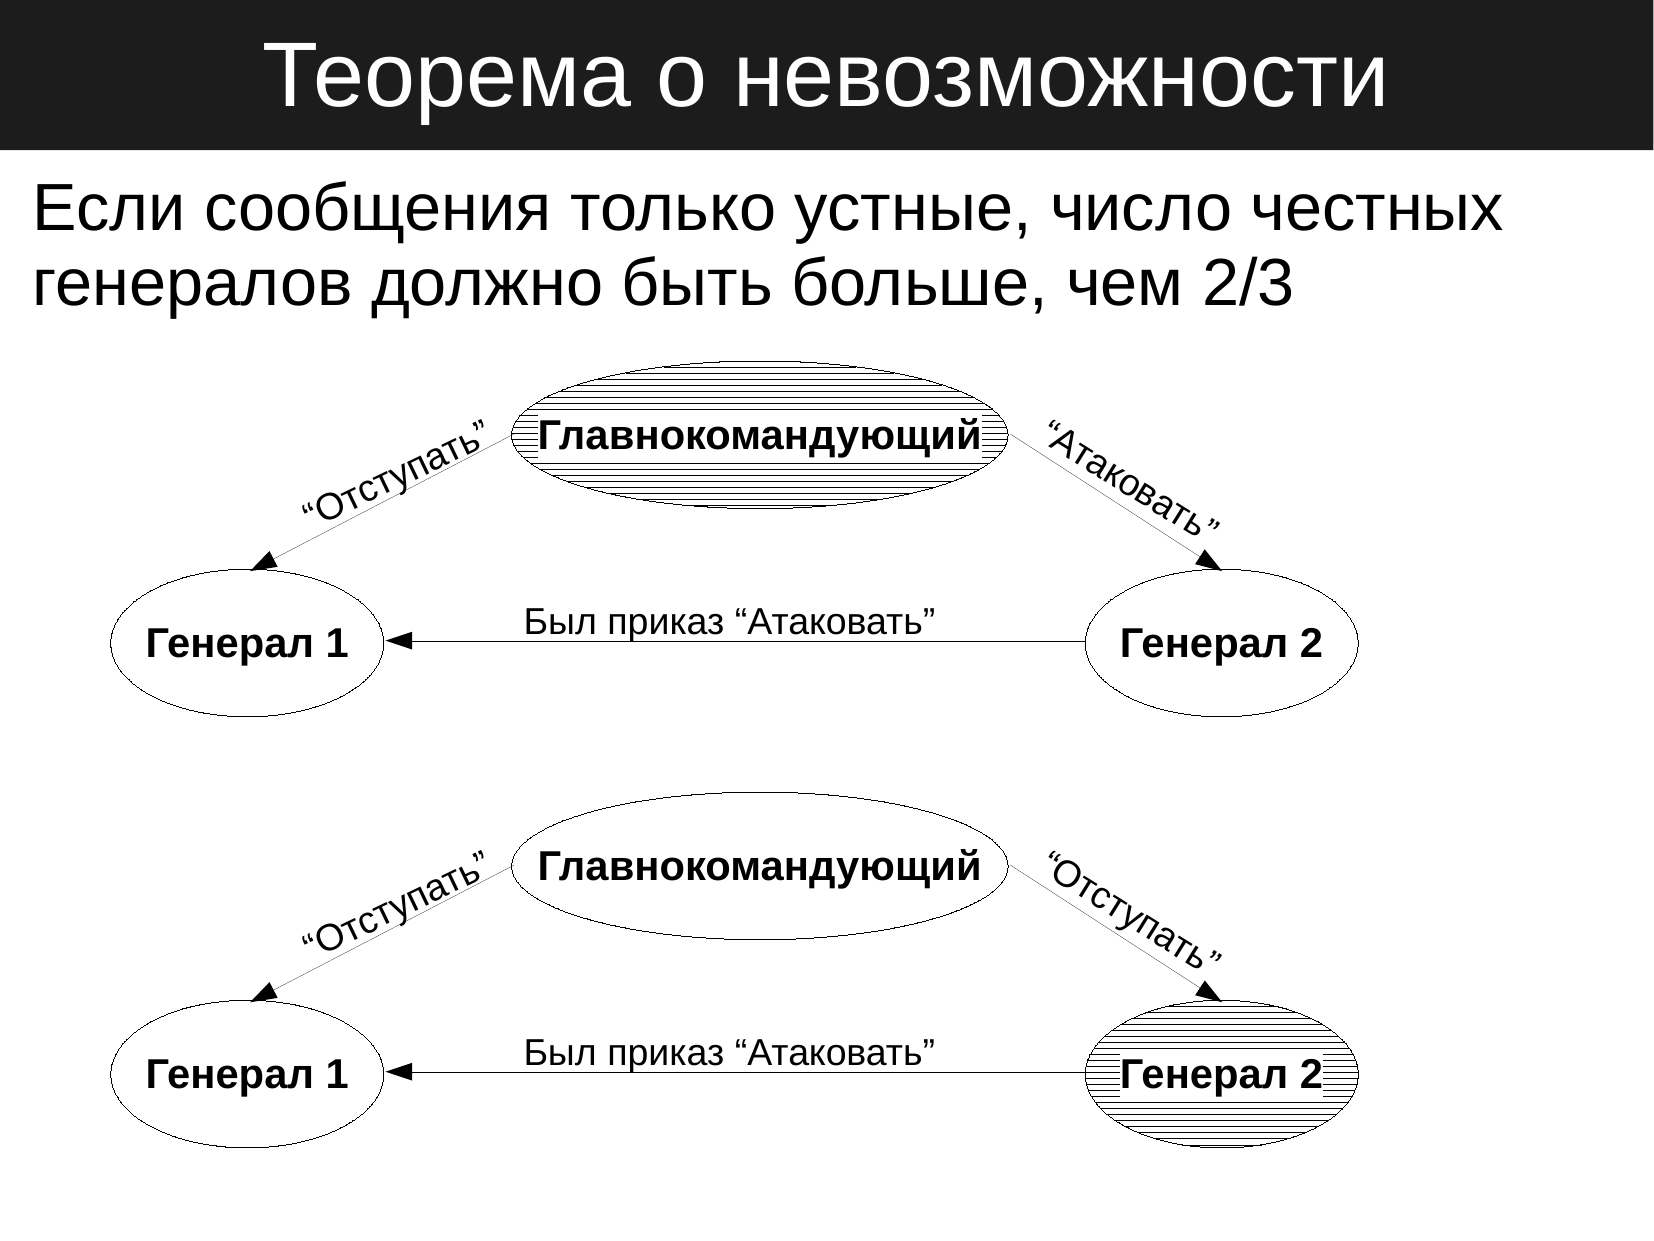

# Теорема о невозможности
Если сообщения только устные, число честных генералов должно быть больше, чем 2/3
Главнокомандующий
“Отступать”
“Атаковать”
Генерал 1
Генерал 2
Был приказ “Атаковать”
Главнокомандующий
“Отступать”
“Отступать”
Генерал 1
Генерал 2
Был приказ “Атаковать”